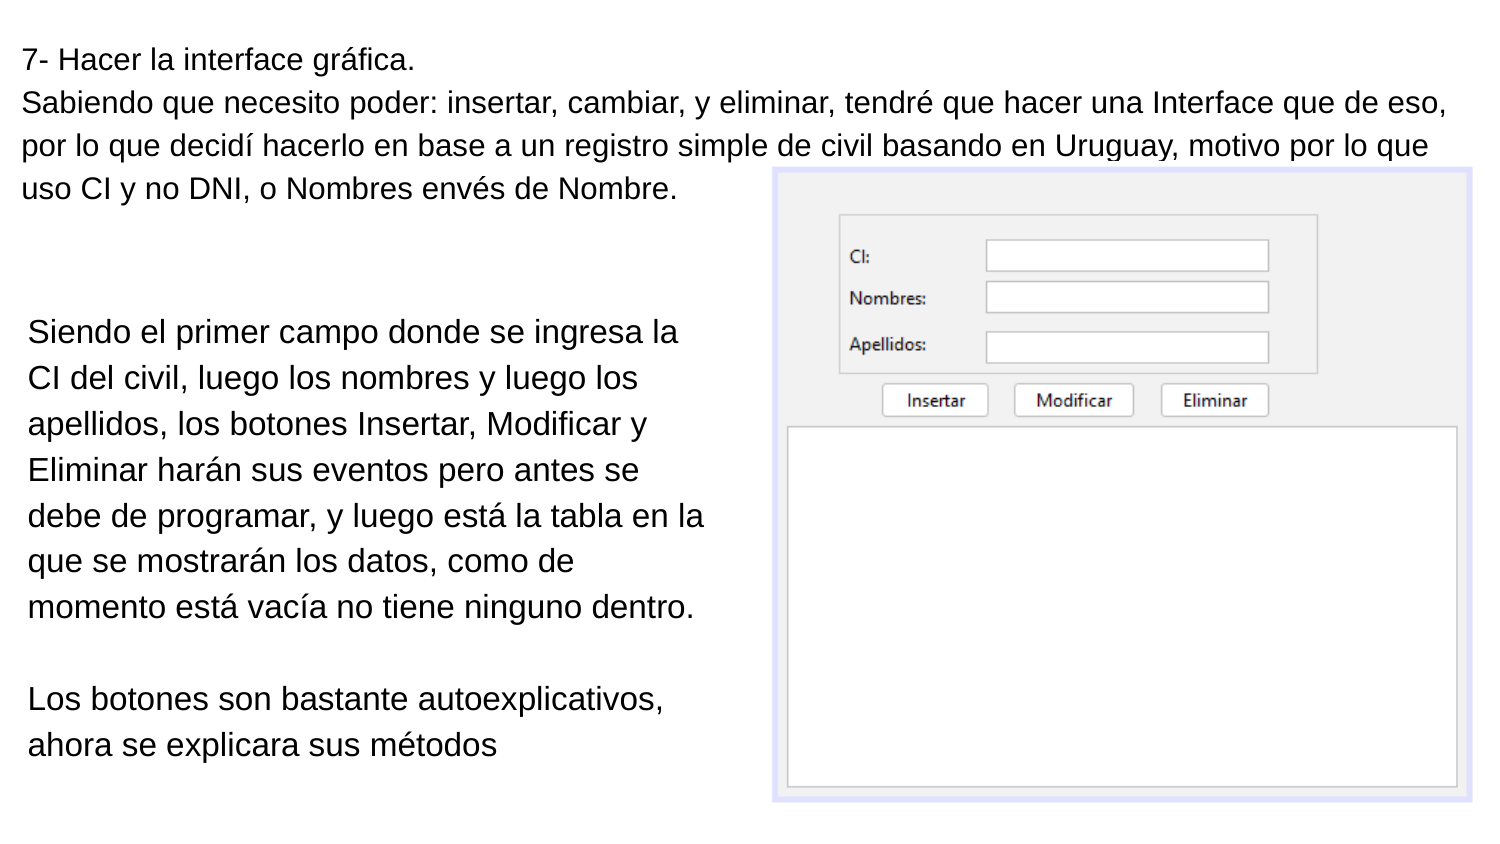

7- Hacer la interface gráfica.
Sabiendo que necesito poder: insertar, cambiar, y eliminar, tendré que hacer una Interface que de eso, por lo que decidí hacerlo en base a un registro simple de civil basando en Uruguay, motivo por lo que uso CI y no DNI, o Nombres envés de Nombre.
Siendo el primer campo donde se ingresa la CI del civil, luego los nombres y luego los apellidos, los botones Insertar, Modificar y Eliminar harán sus eventos pero antes se debe de programar, y luego está la tabla en la que se mostrarán los datos, como de momento está vacía no tiene ninguno dentro.
Los botones son bastante autoexplicativos, ahora se explicara sus métodos